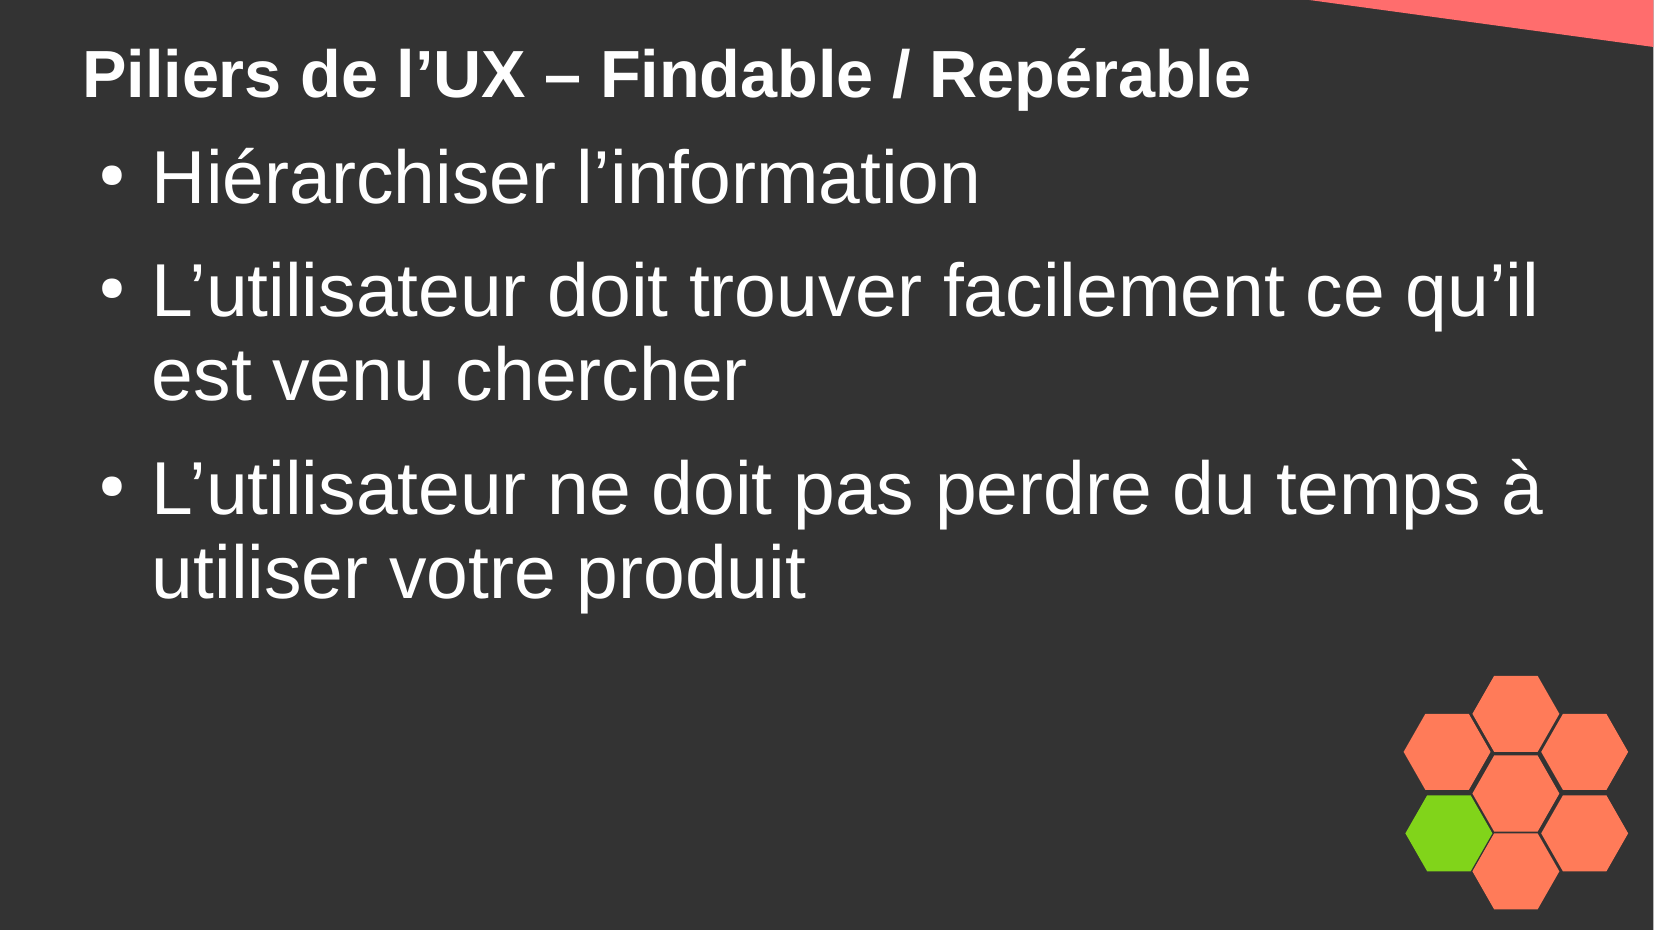

# Piliers de l’UX – Findable / Repérable
Hiérarchiser l’information
L’utilisateur doit trouver facilement ce qu’il est venu chercher
L’utilisateur ne doit pas perdre du temps à utiliser votre produit